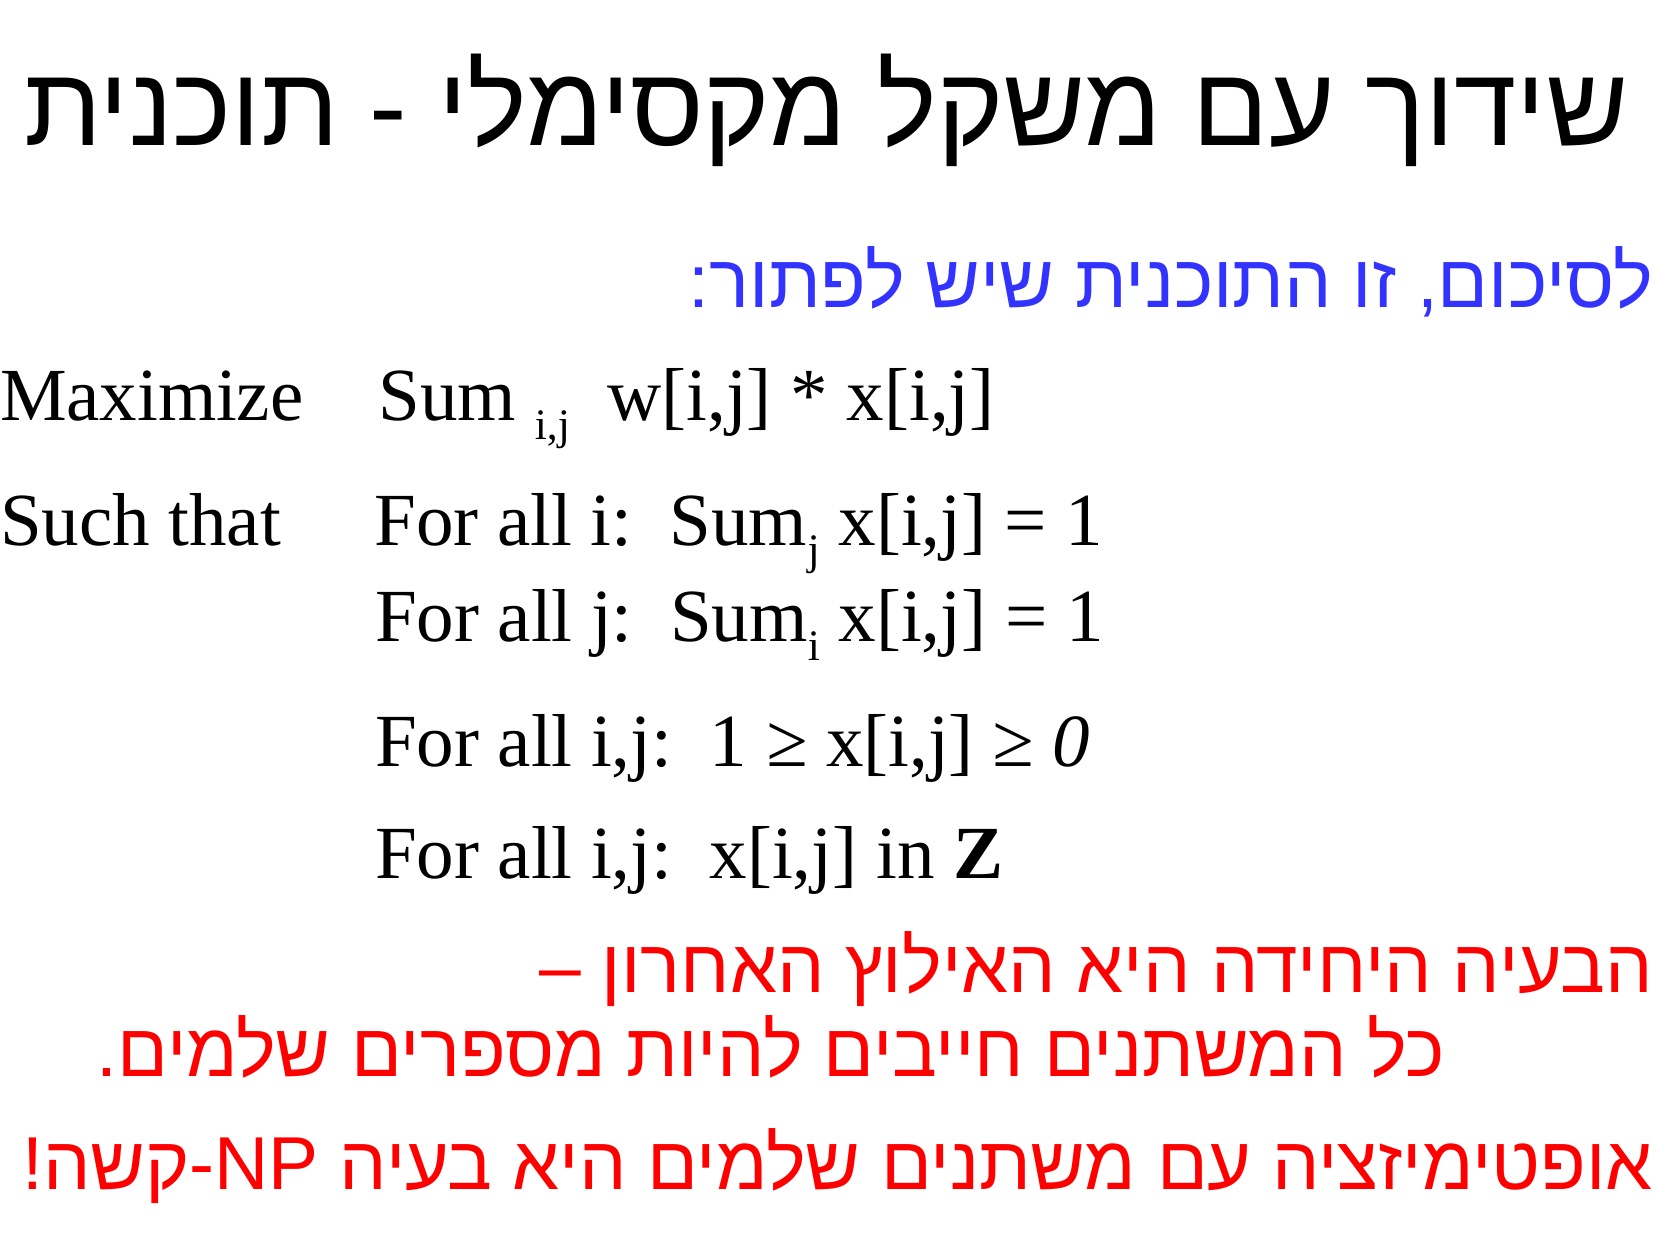

# שידוך עם משקל מקסימלי - תוכנית
לסיכום, זו התוכנית שיש לפתור:
Maximize Sum i,j w[i,j] * x[i,j]
Such that For all i: Sumj x[i,j] = 1
 For all j: Sumi x[i,j] = 1
 For all i,j: 1 ≥ x[i,j] ≥ 0
 For all i,j: x[i,j] in Z
הבעיה היחידה היא האילוץ האחרון –
 כל המשתנים חייבים להיות מספרים שלמים.
אופטימיזציה עם משתנים שלמים היא בעיה NP-קשה!